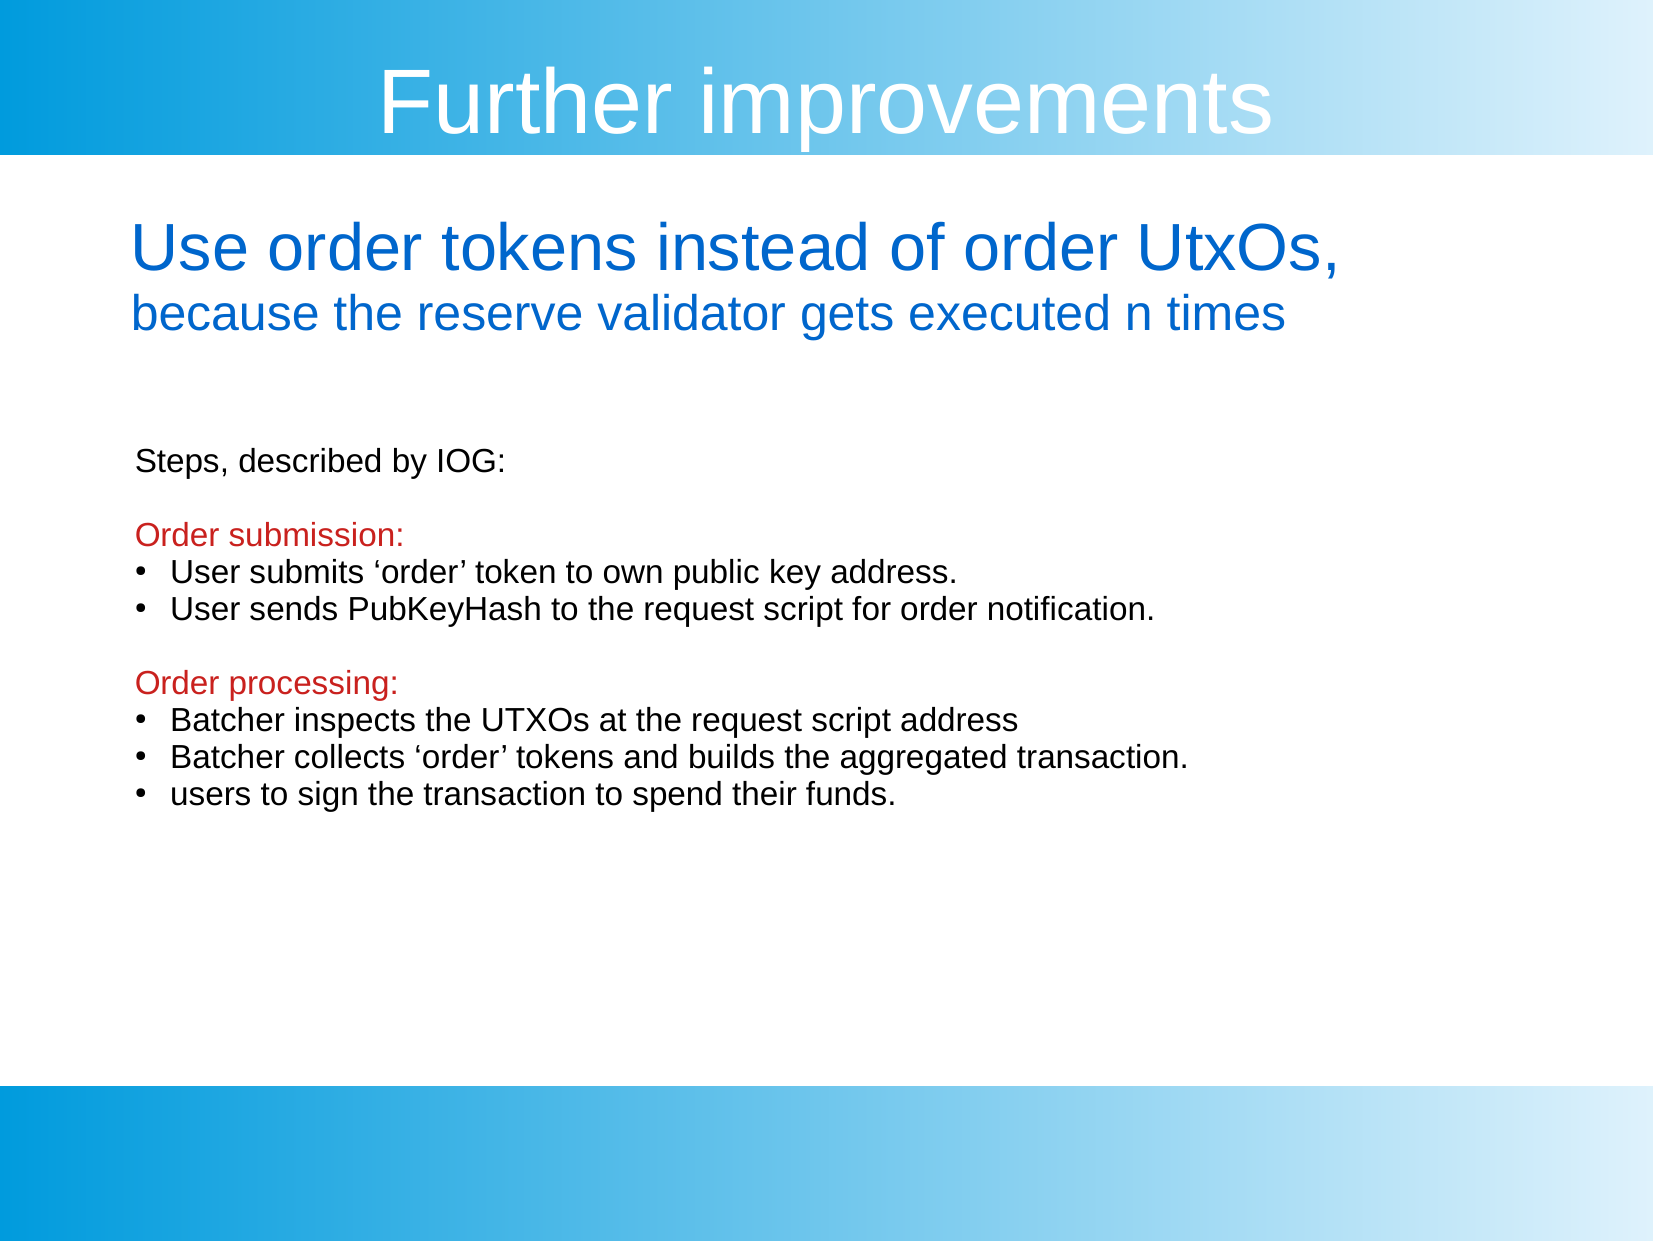

# Further improvements
Use order tokens instead of order UtxOs, because the reserve validator gets executed n times
Steps, described by IOG:
Order submission:
User submits ‘order’ token to own public key address.
User sends PubKeyHash to the request script for order notification.
Order processing:
Batcher inspects the UTXOs at the request script address
Batcher collects ‘order’ tokens and builds the aggregated transaction.
users to sign the transaction to spend their funds.